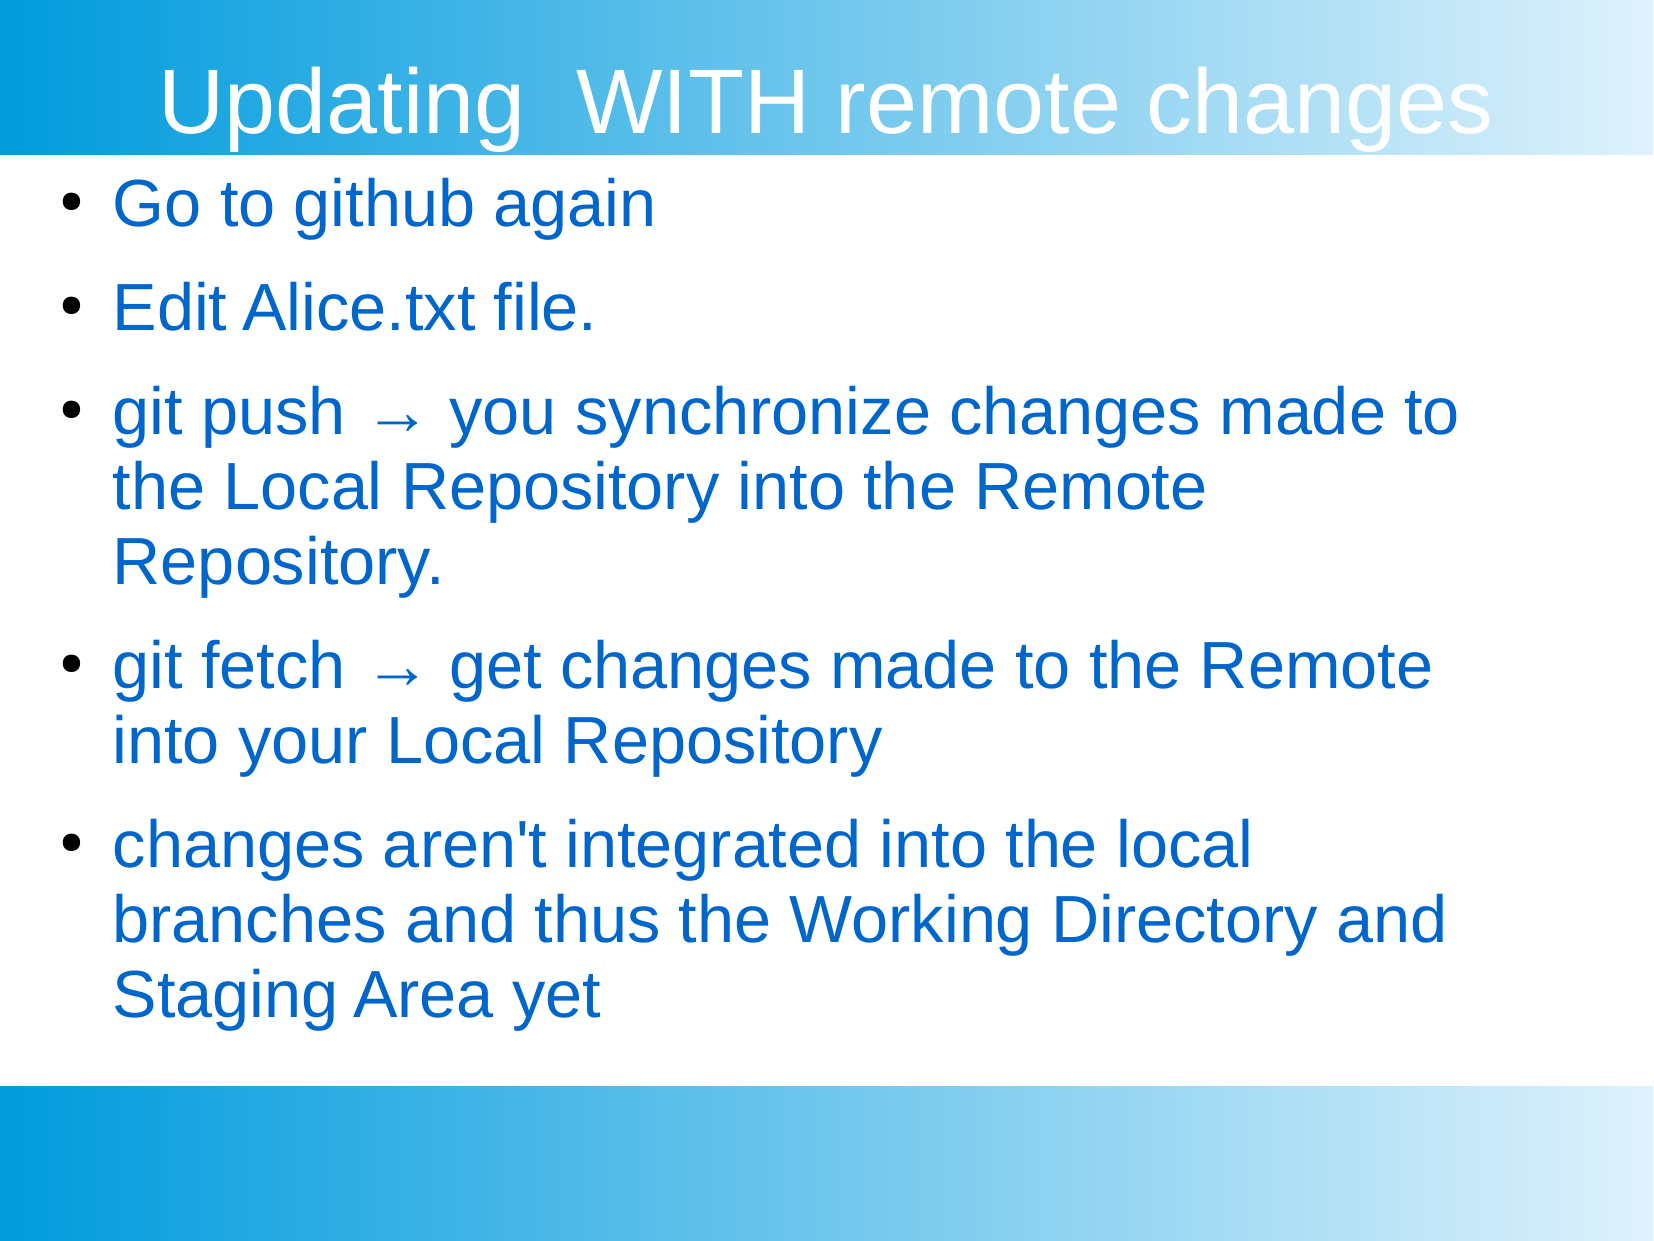

# Updating WITH remote changes
Go to github again
Edit Alice.txt file.
git push → you synchronize changes made to the Local Repository into the Remote Repository.
git fetch → get changes made to the Remote into your Local Repository
changes aren't integrated into the local branches and thus the Working Directory and Staging Area yet